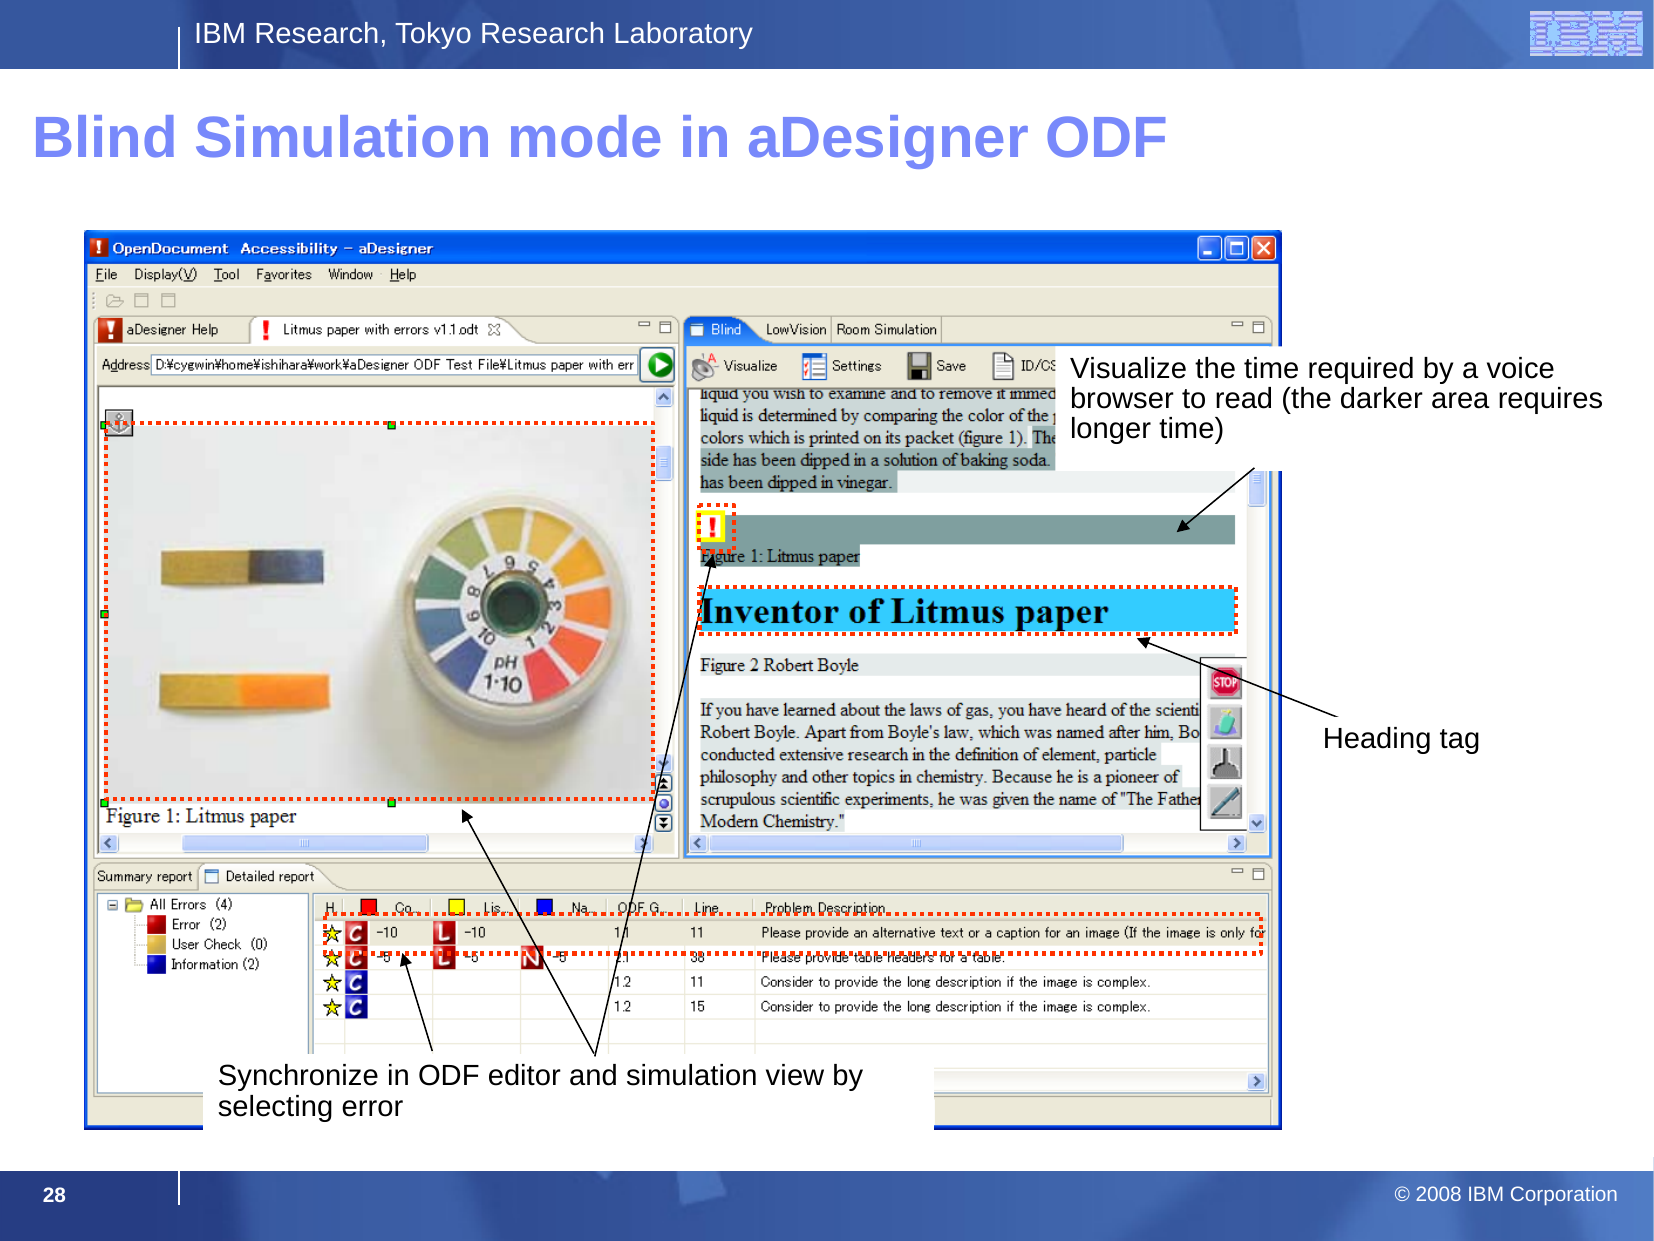

# Blind Simulation mode in aDesigner ODF
Visualize the time required by a voice browser to read (the darker area requires longer time)
Heading tag
Synchronize in ODF editor and simulation view by selecting error
28